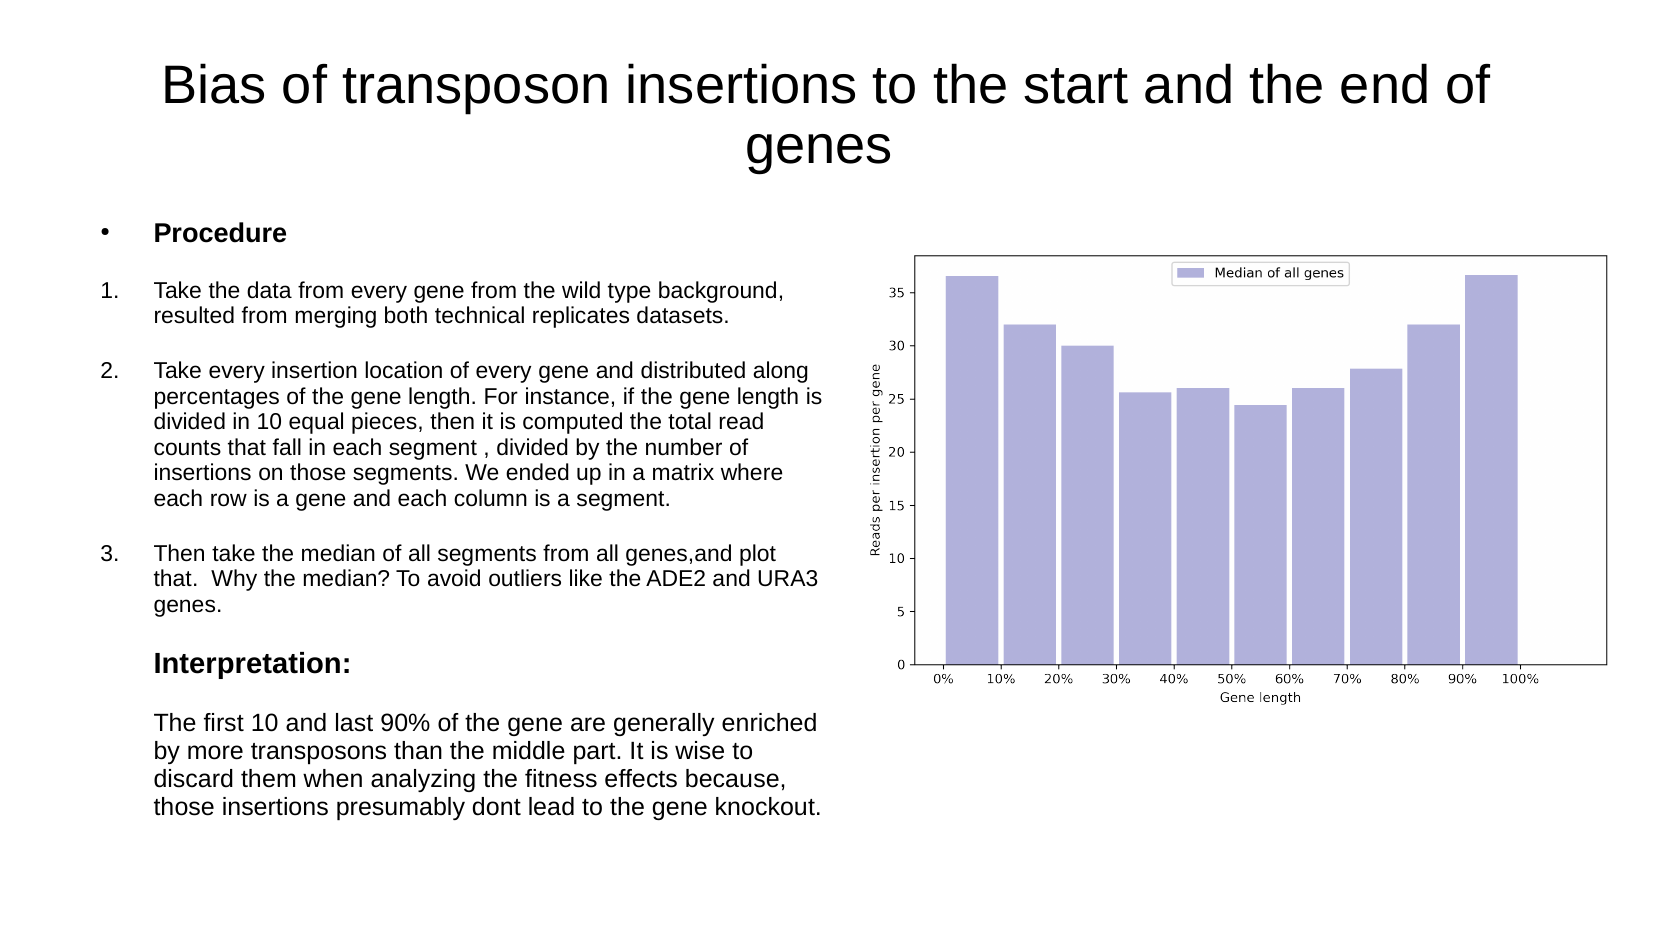

# Bias of transposon insertions to the start and the end of genes
Procedure
Take the data from every gene from the wild type background, resulted from merging both technical replicates datasets.
Take every insertion location of every gene and distributed along percentages of the gene length. For instance, if the gene length is divided in 10 equal pieces, then it is computed the total read counts that fall in each segment , divided by the number of insertions on those segments. We ended up in a matrix where each row is a gene and each column is a segment.
Then take the median of all segments from all genes,and plot that. Why the median? To avoid outliers like the ADE2 and URA3 genes.
Interpretation:
The first 10 and last 90% of the gene are generally enriched by more transposons than the middle part. It is wise to discard them when analyzing the fitness effects because, those insertions presumably dont lead to the gene knockout.